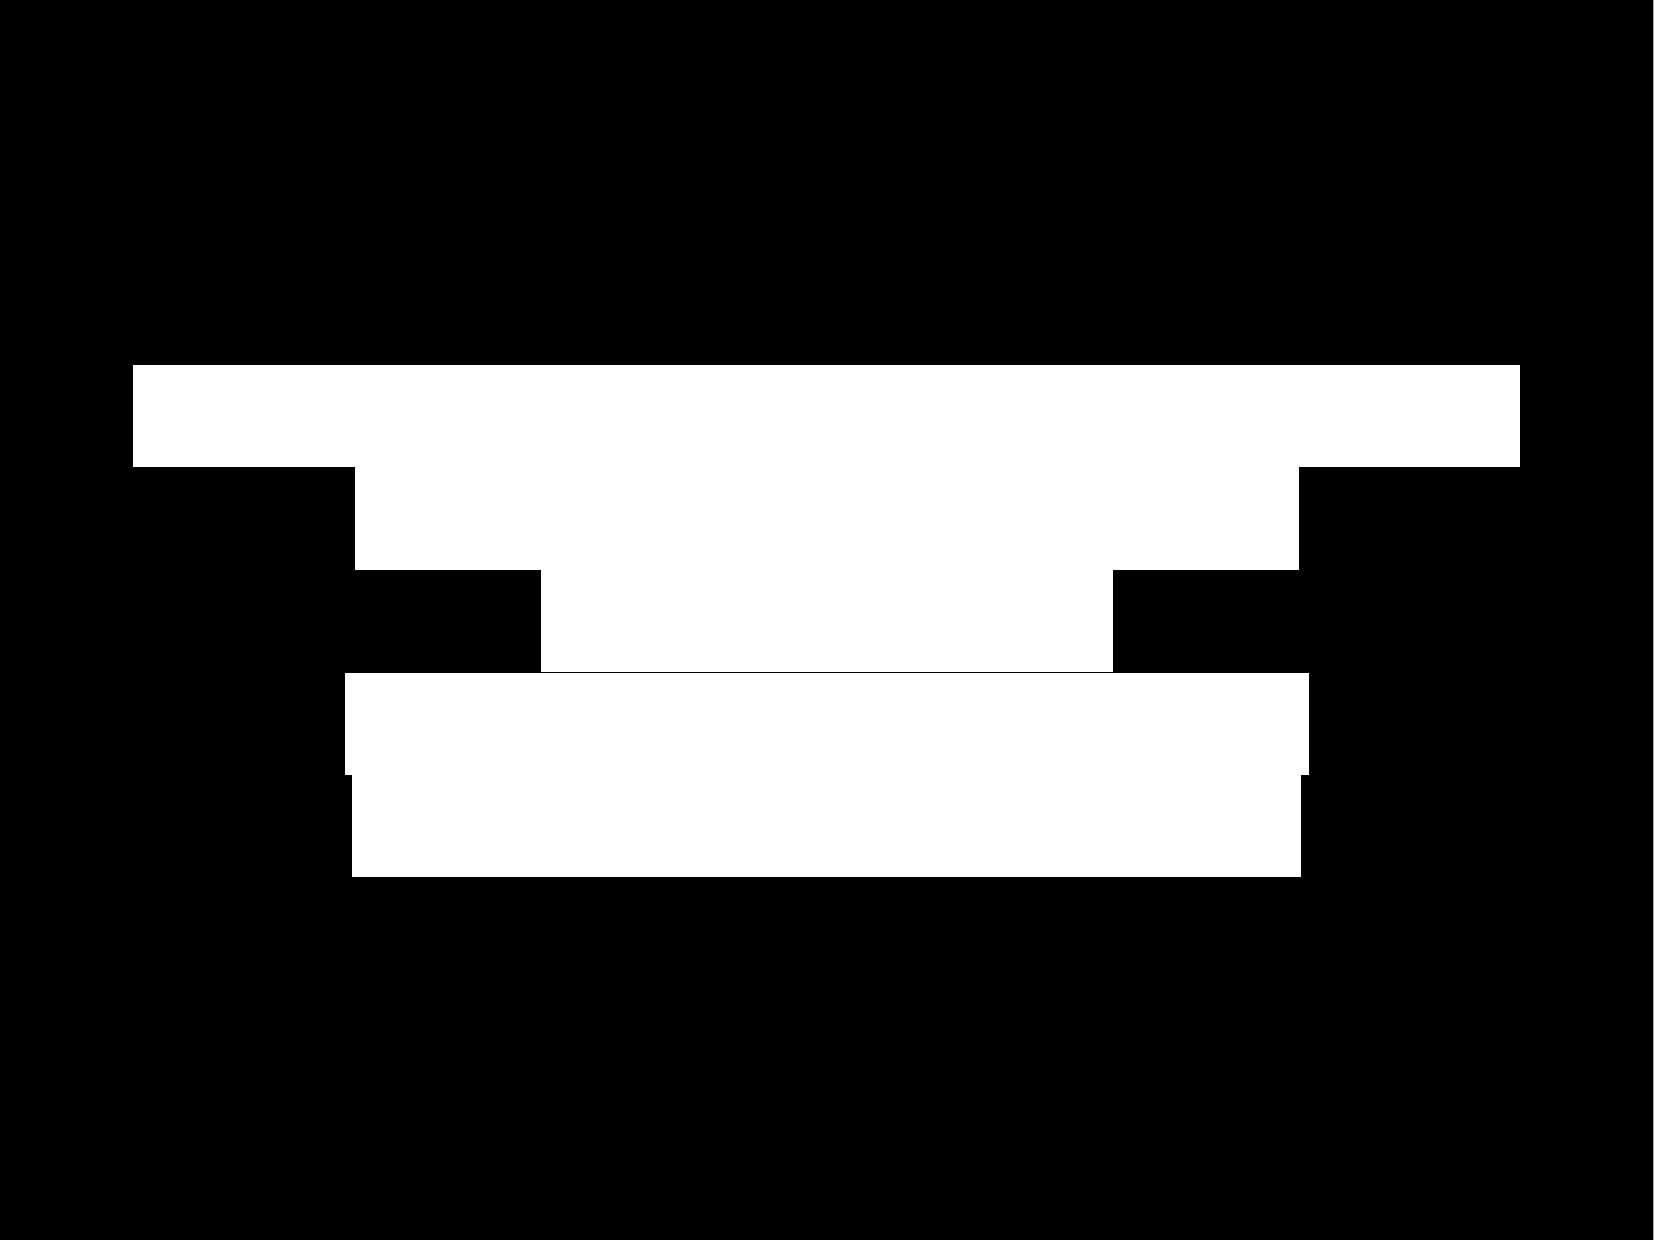

# Oleiro, será que podes me moldar
De um vaso velho para
um vaso novo
Quero sentir teu renovo
E a tua unção me tocar